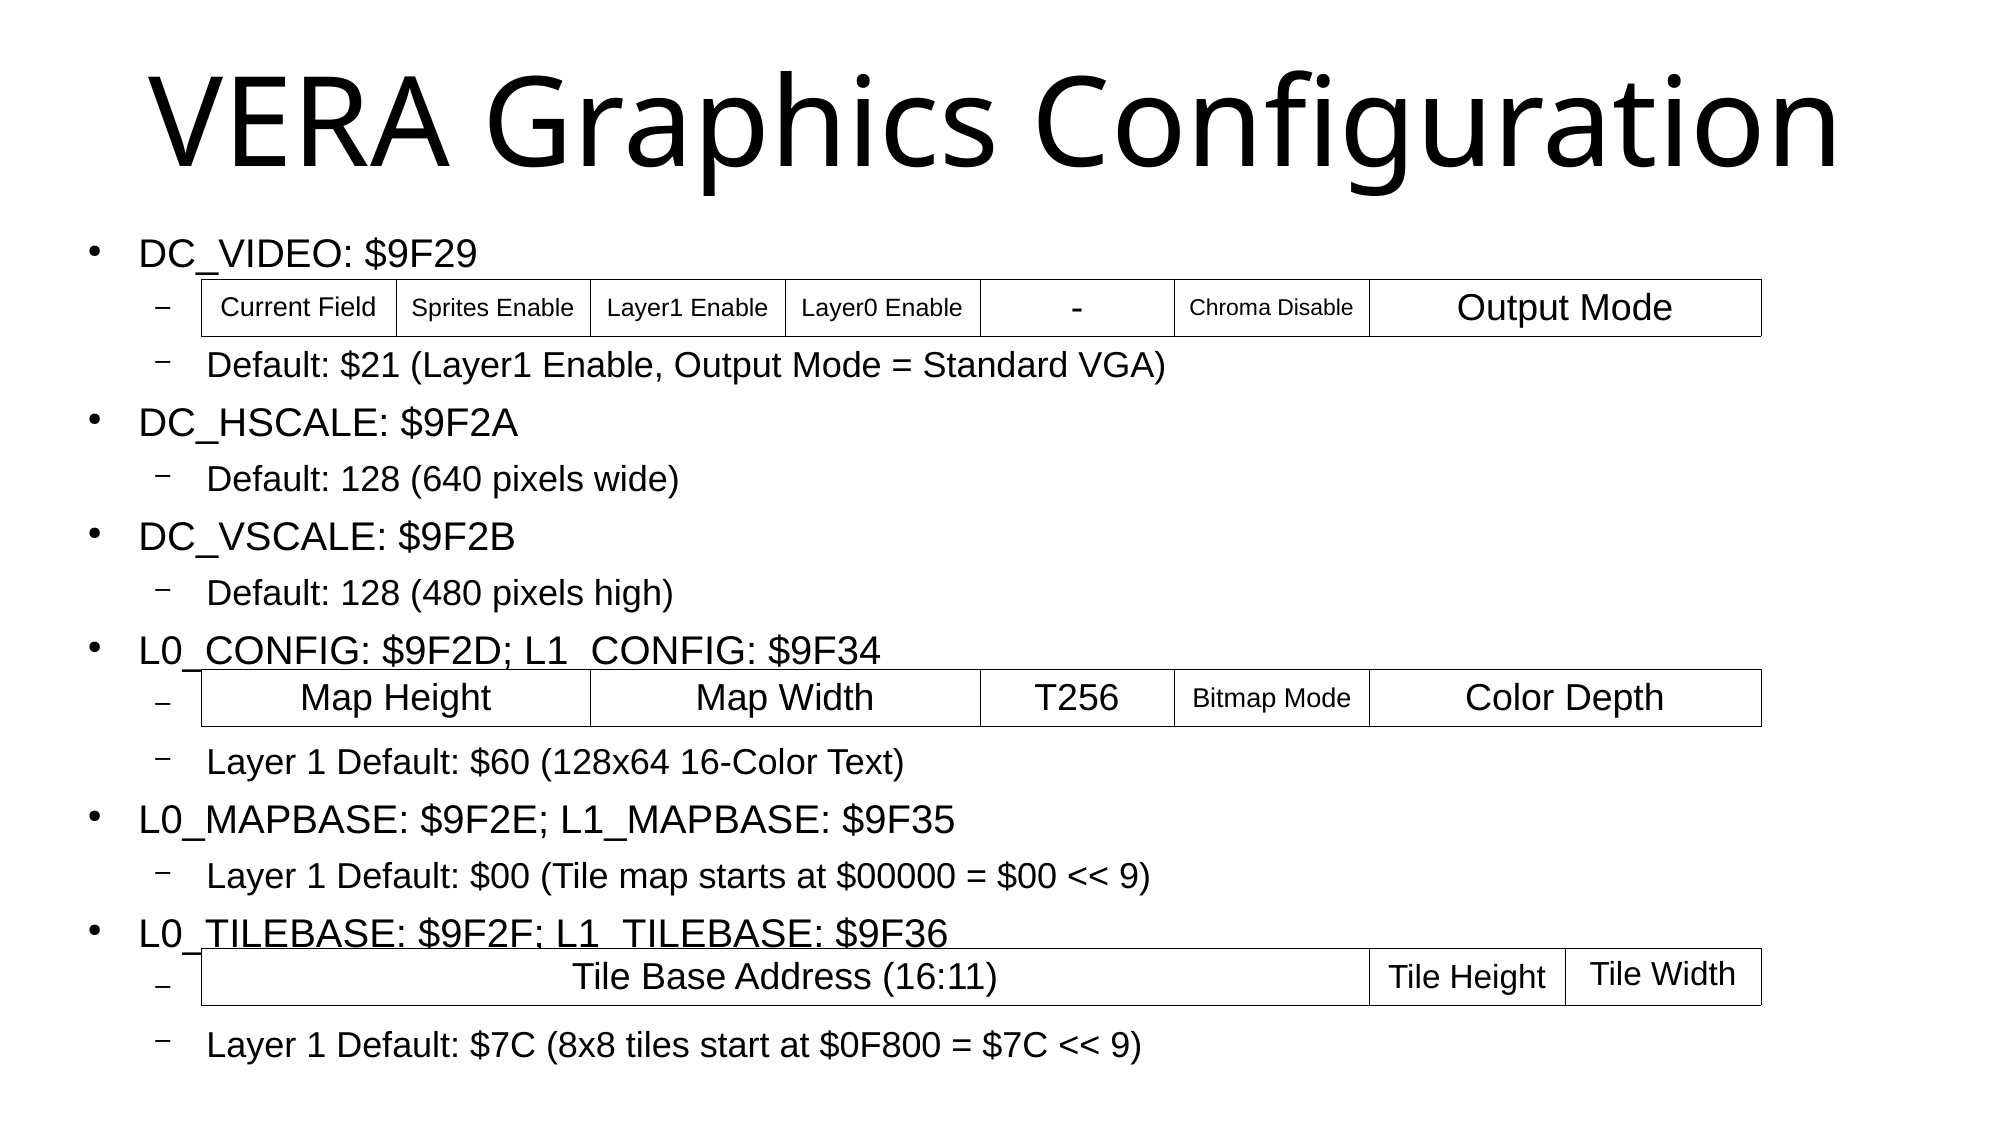

VERA Graphics Configuration
# DC_VIDEO: $9F29
Default: $21 (Layer1 Enable, Output Mode = Standard VGA)
DC_HSCALE: $9F2A
Default: 128 (640 pixels wide)
DC_VSCALE: $9F2B
Default: 128 (480 pixels high)
L0_CONFIG: $9F2D; L1_CONFIG: $9F34
Layer 1 Default: $60 (128x64 16-Color Text)
L0_MAPBASE: $9F2E; L1_MAPBASE: $9F35
Layer 1 Default: $00 (Tile map starts at $00000 = $00 << 9)
L0_TILEBASE: $9F2F; L1_TILEBASE: $9F36
Layer 1 Default: $7C (8x8 tiles start at $0F800 = $7C << 9)
| Current Field | Sprites Enable | Layer1 Enable | Layer0 Enable | - | Chroma Disable | Output Mode |
| --- | --- | --- | --- | --- | --- | --- |
| Map Height | Map Width | T256 | Bitmap Mode | Color Depth |
| --- | --- | --- | --- | --- |
| Tile Base Address (16:11) | Tile Height | Tile Width |
| --- | --- | --- |